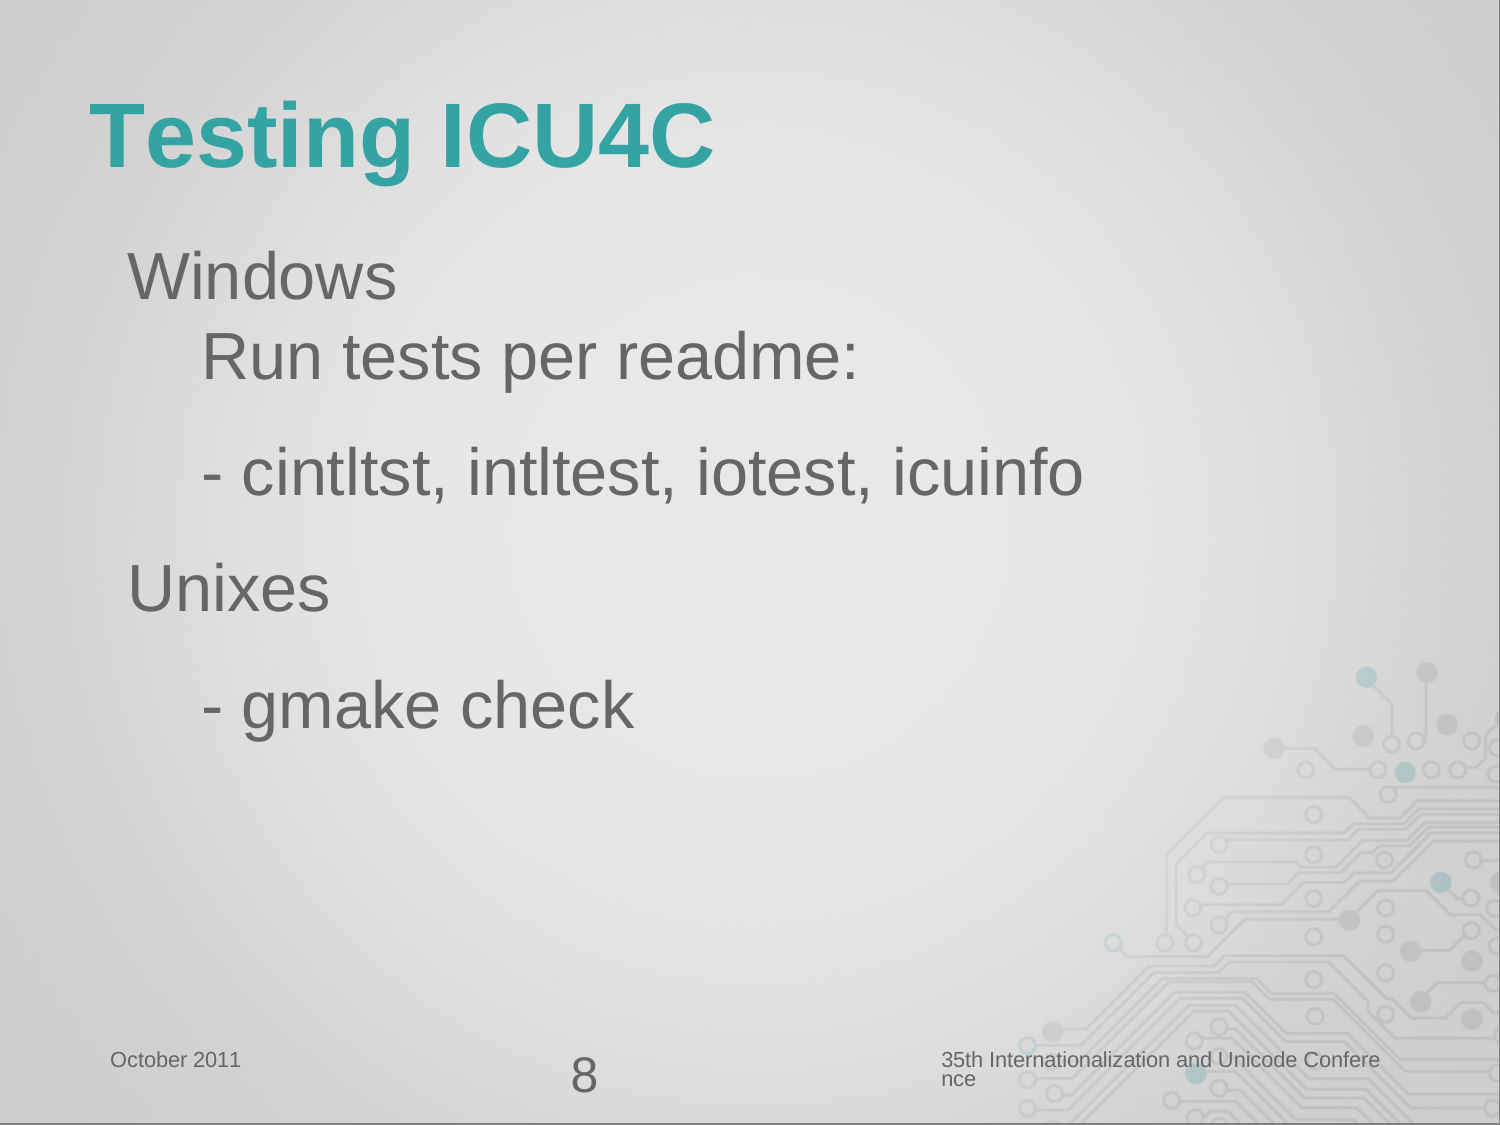

# Testing ICU4C
Windows
 Run tests per readme:
 - cintltst, intltest, iotest, icuinfo
Unixes
 - gmake check
October 2011
8
35th Internationalization and Unicode Conference